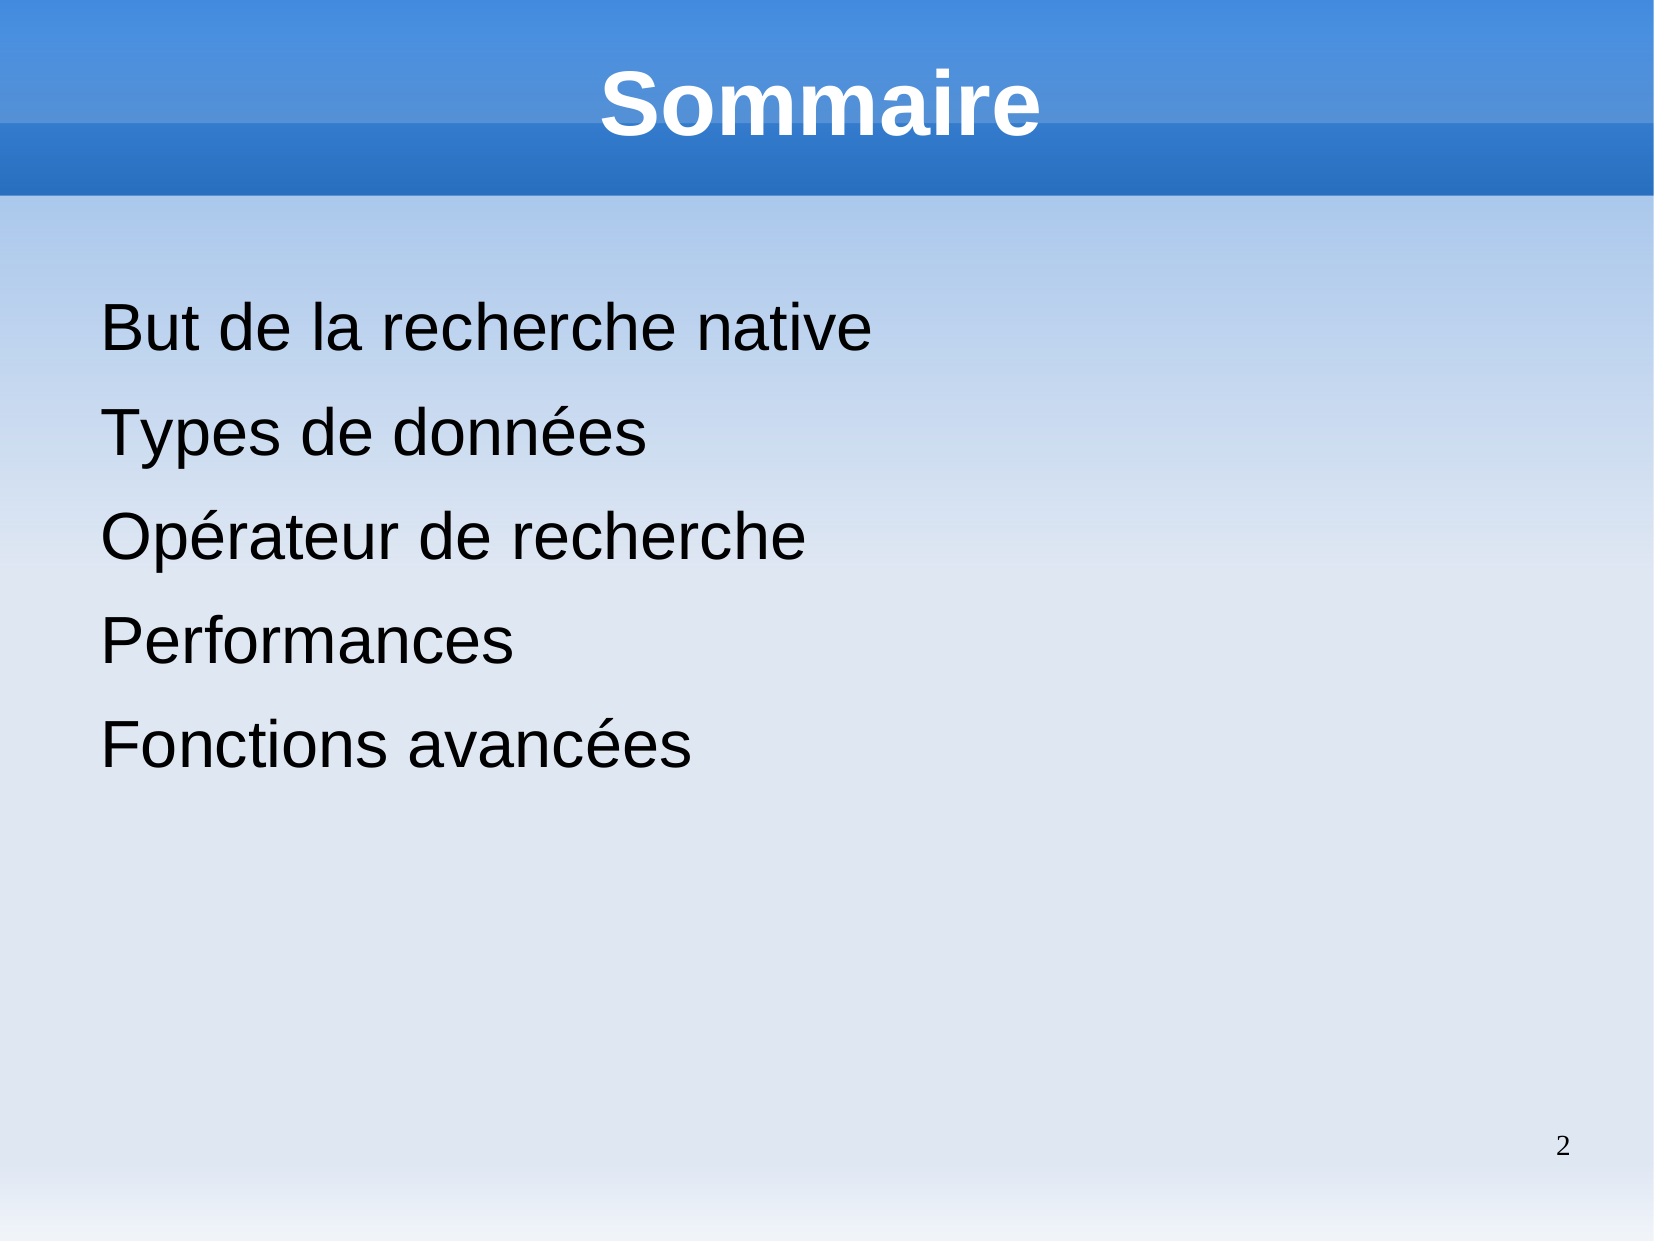

# Sommaire
But de la recherche native
Types de données
Opérateur de recherche
Performances
Fonctions avancées
2